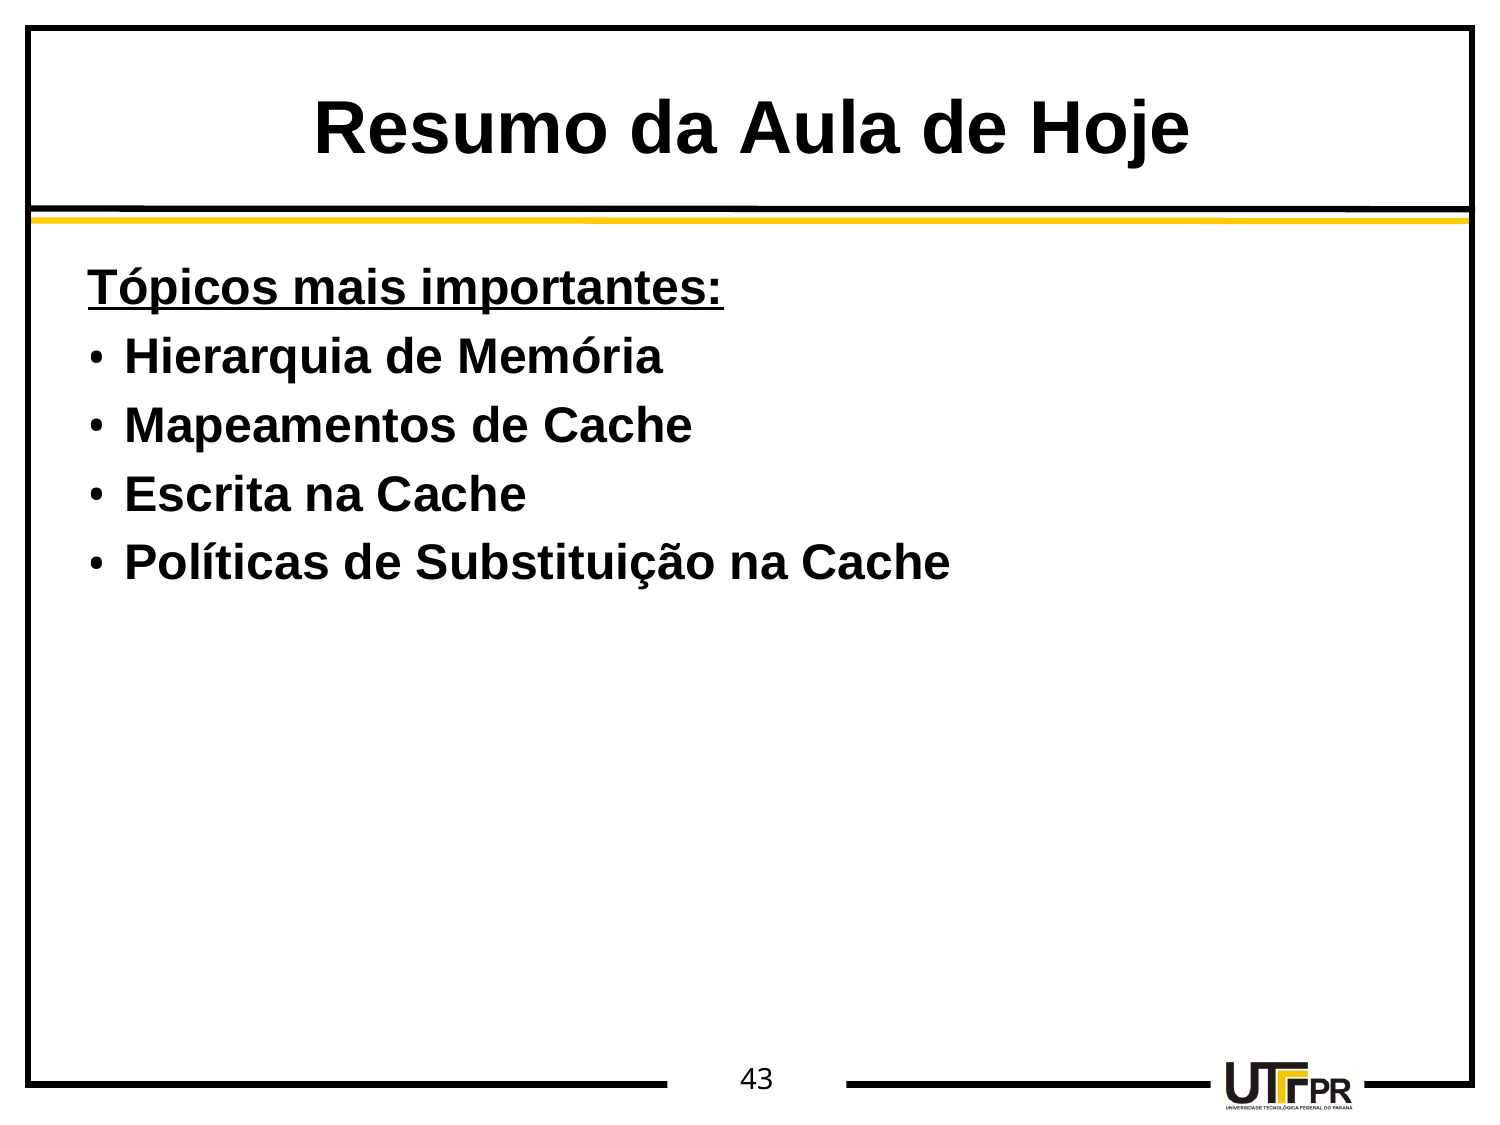

# Resumo da Aula de Hoje
Tópicos mais importantes:
Hierarquia de Memória
Mapeamentos de Cache
Escrita na Cache
Políticas de Substituição na Cache